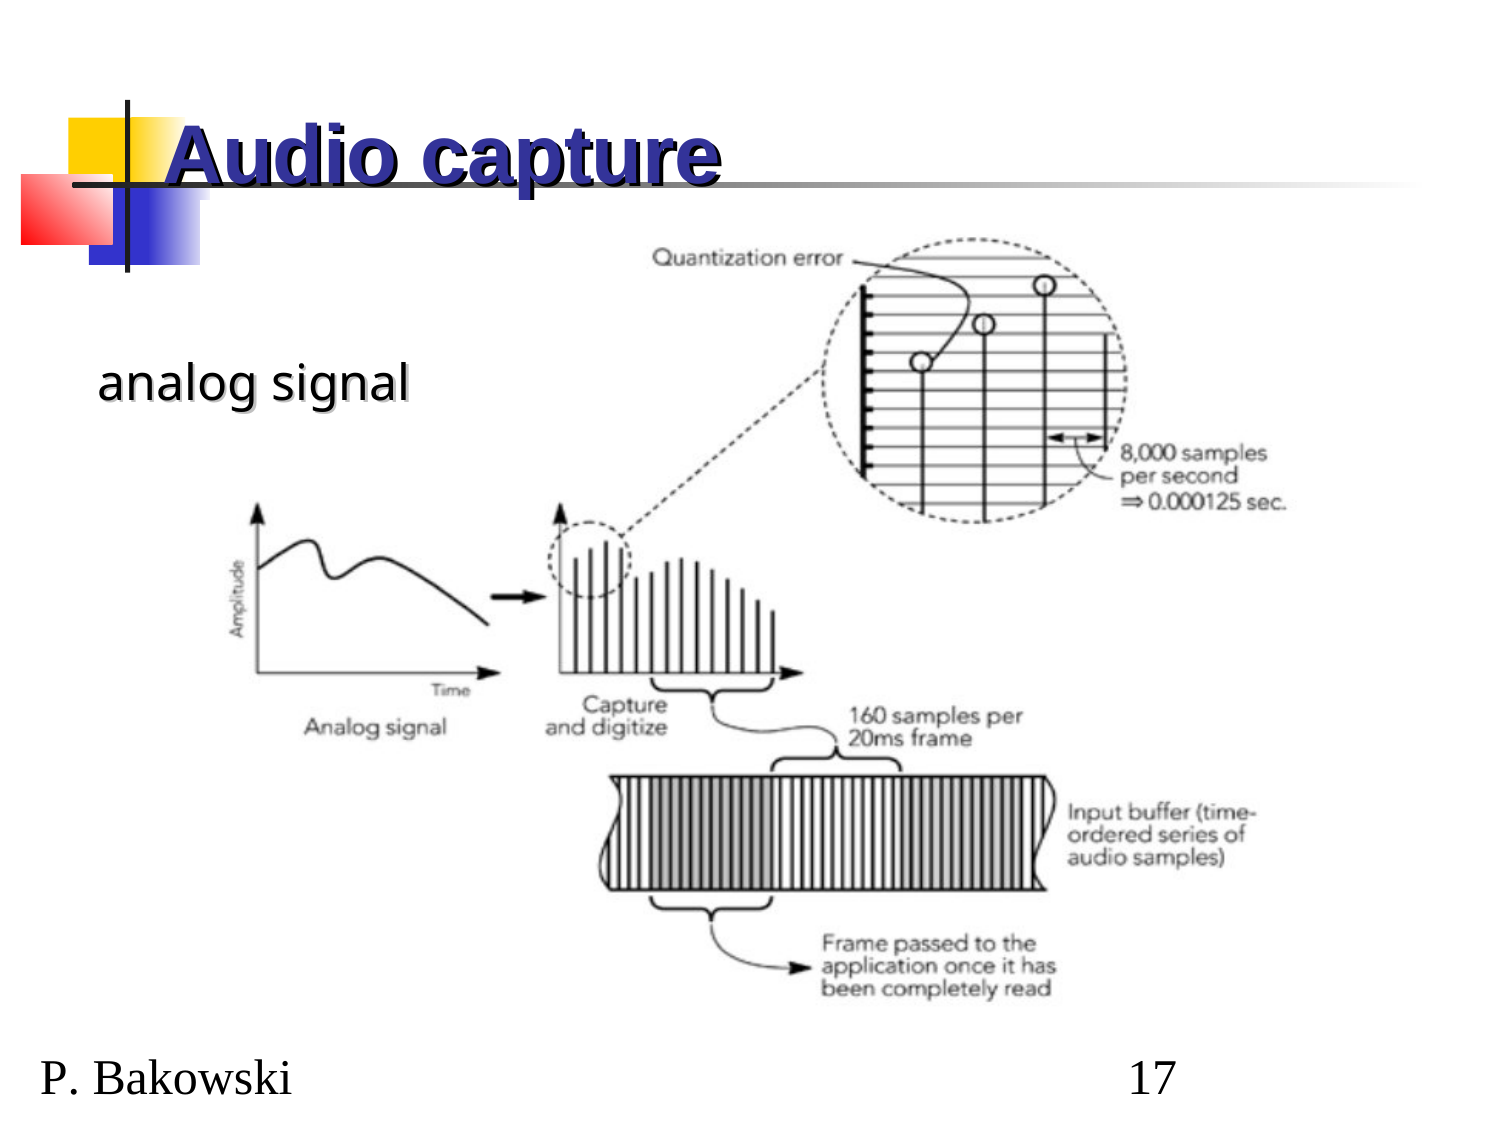

# Audio capture
analog signal
time
P.Bakowski
17